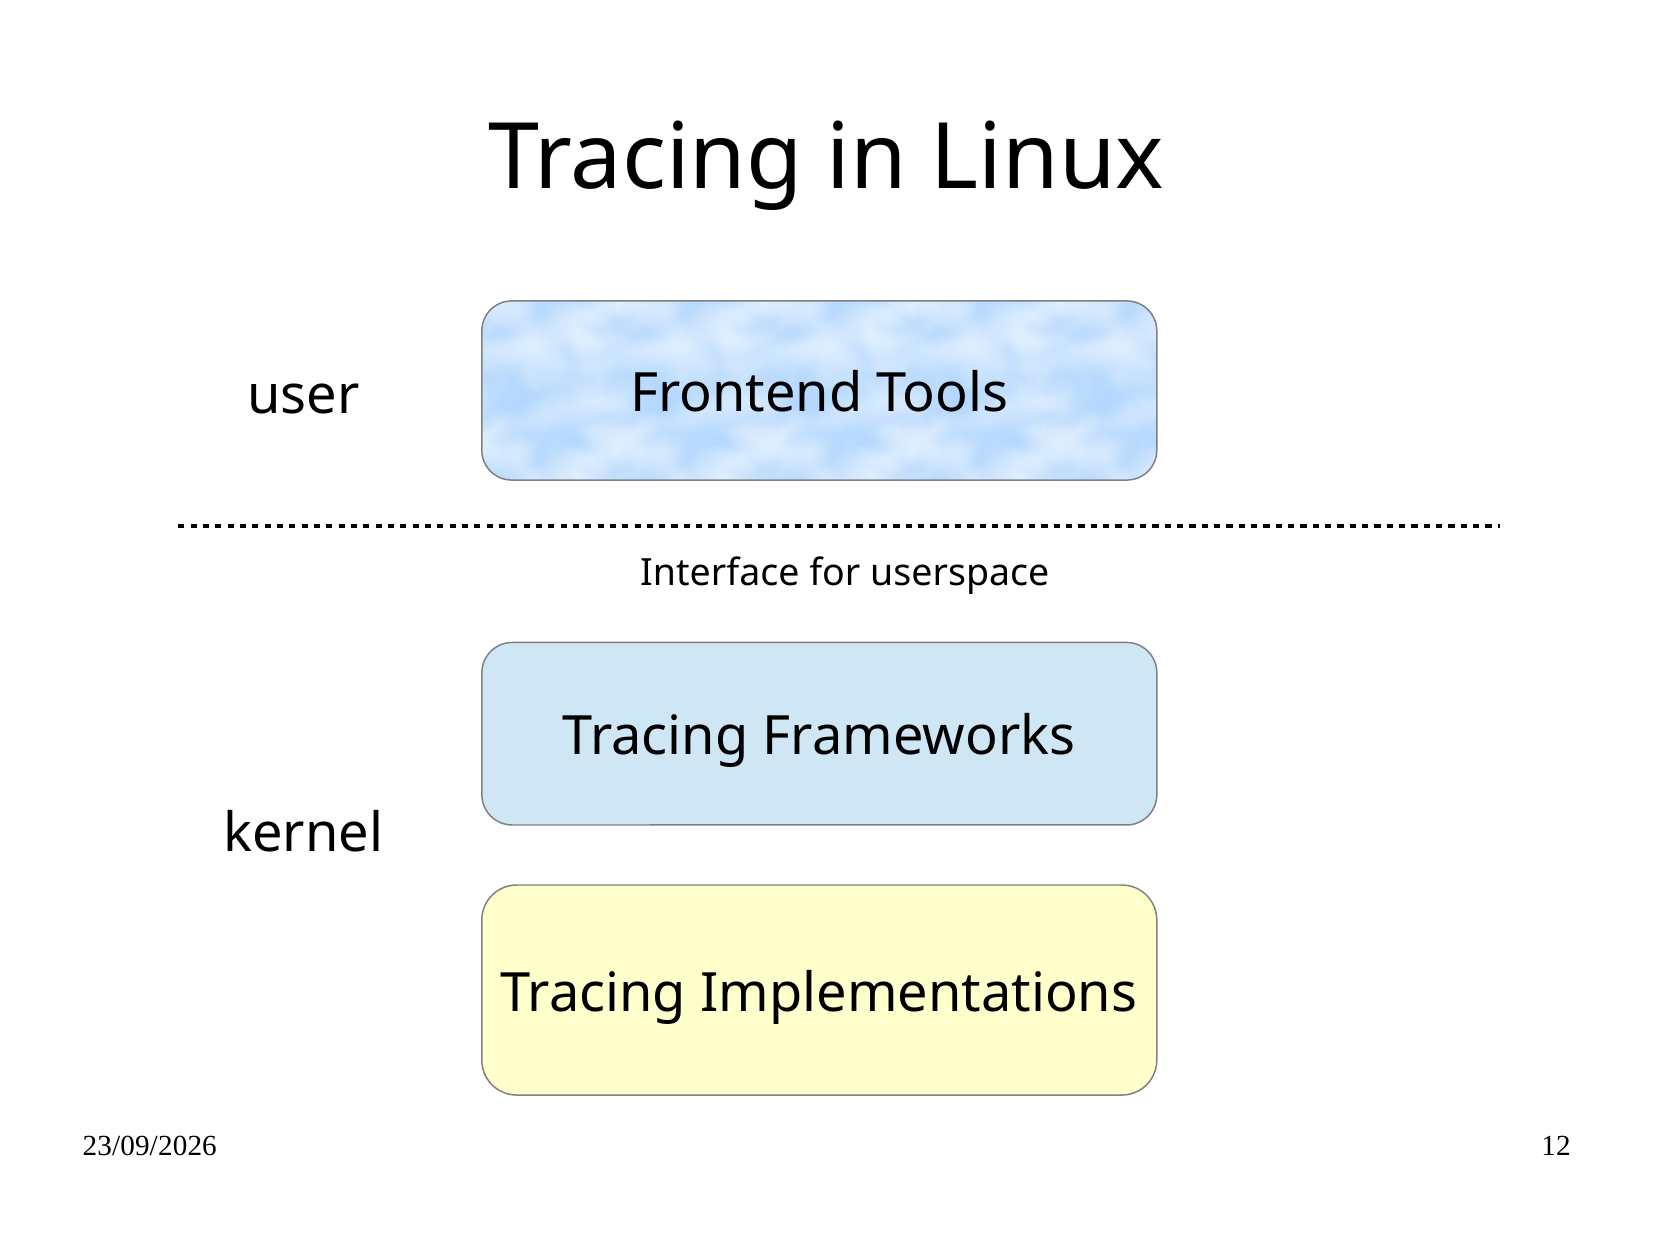

# Tracing in Linux
Frontend Tools
user
Interface for userspace
Tracing Frameworks
kernel
Tracing Implementations
12